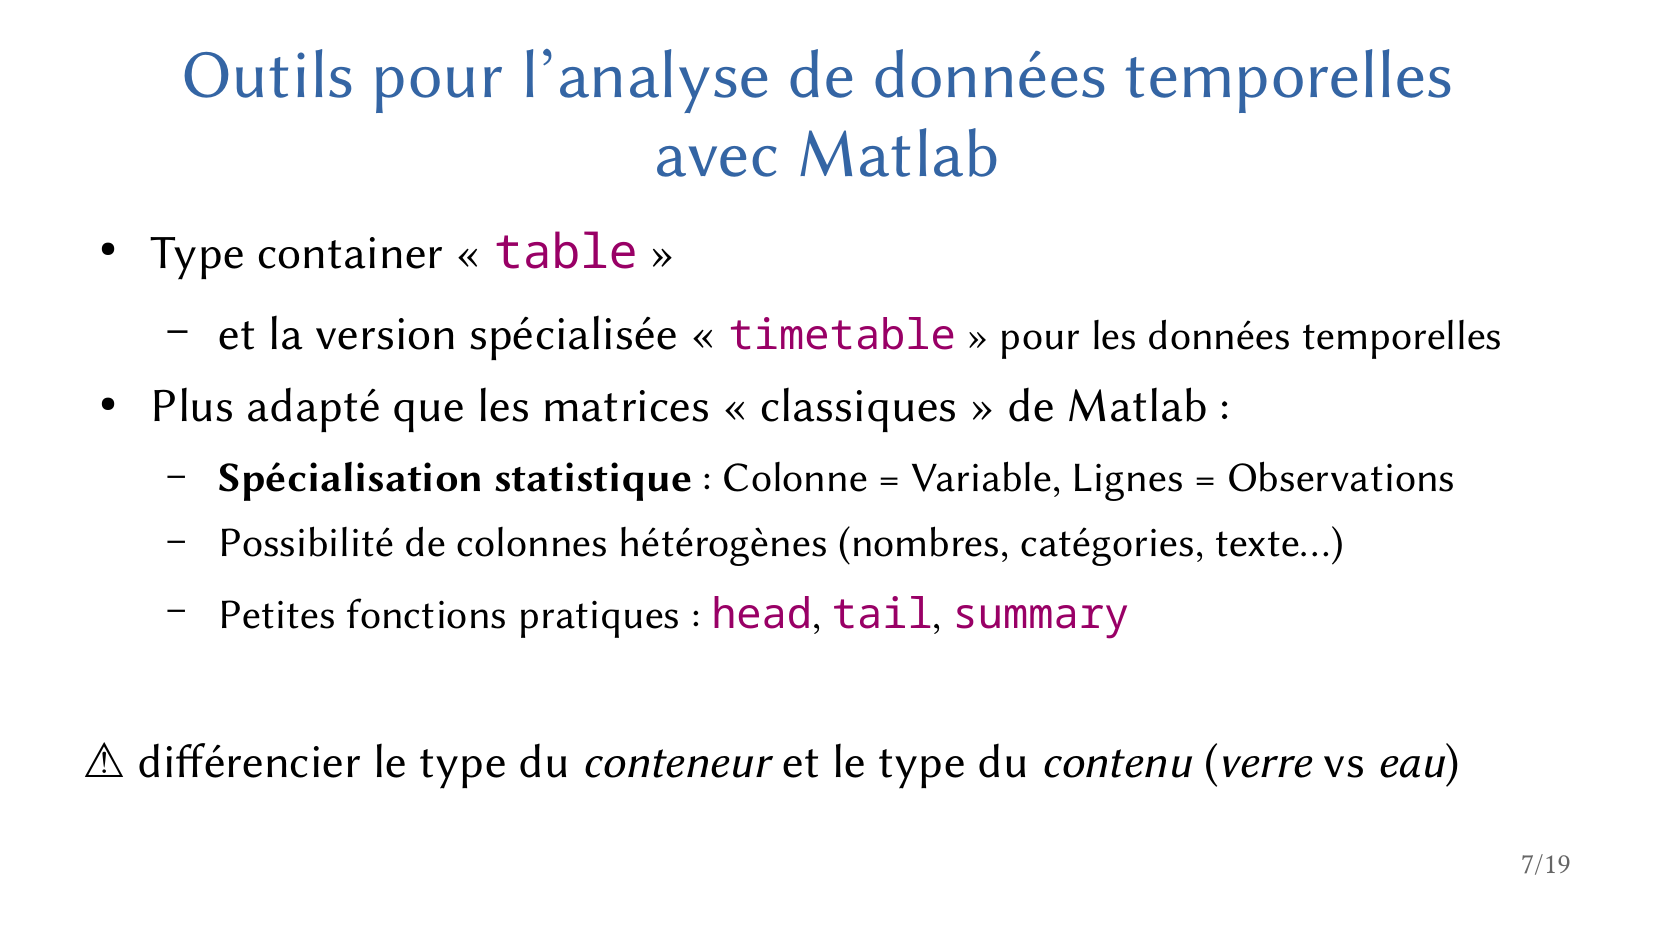

# Outils pour l’analyse de données temporelles avec Matlab
Type container « table »
et la version spécialisée « timetable » pour les données temporelles
Plus adapté que les matrices « classiques » de Matlab :
Spécialisation statistique : Colonne = Variable, Lignes = Observations
Possibilité de colonnes hétérogènes (nombres, catégories, texte…)
Petites fonctions pratiques : head, tail, summary
⚠ différencier le type du conteneur et le type du contenu (verre vs eau)
7